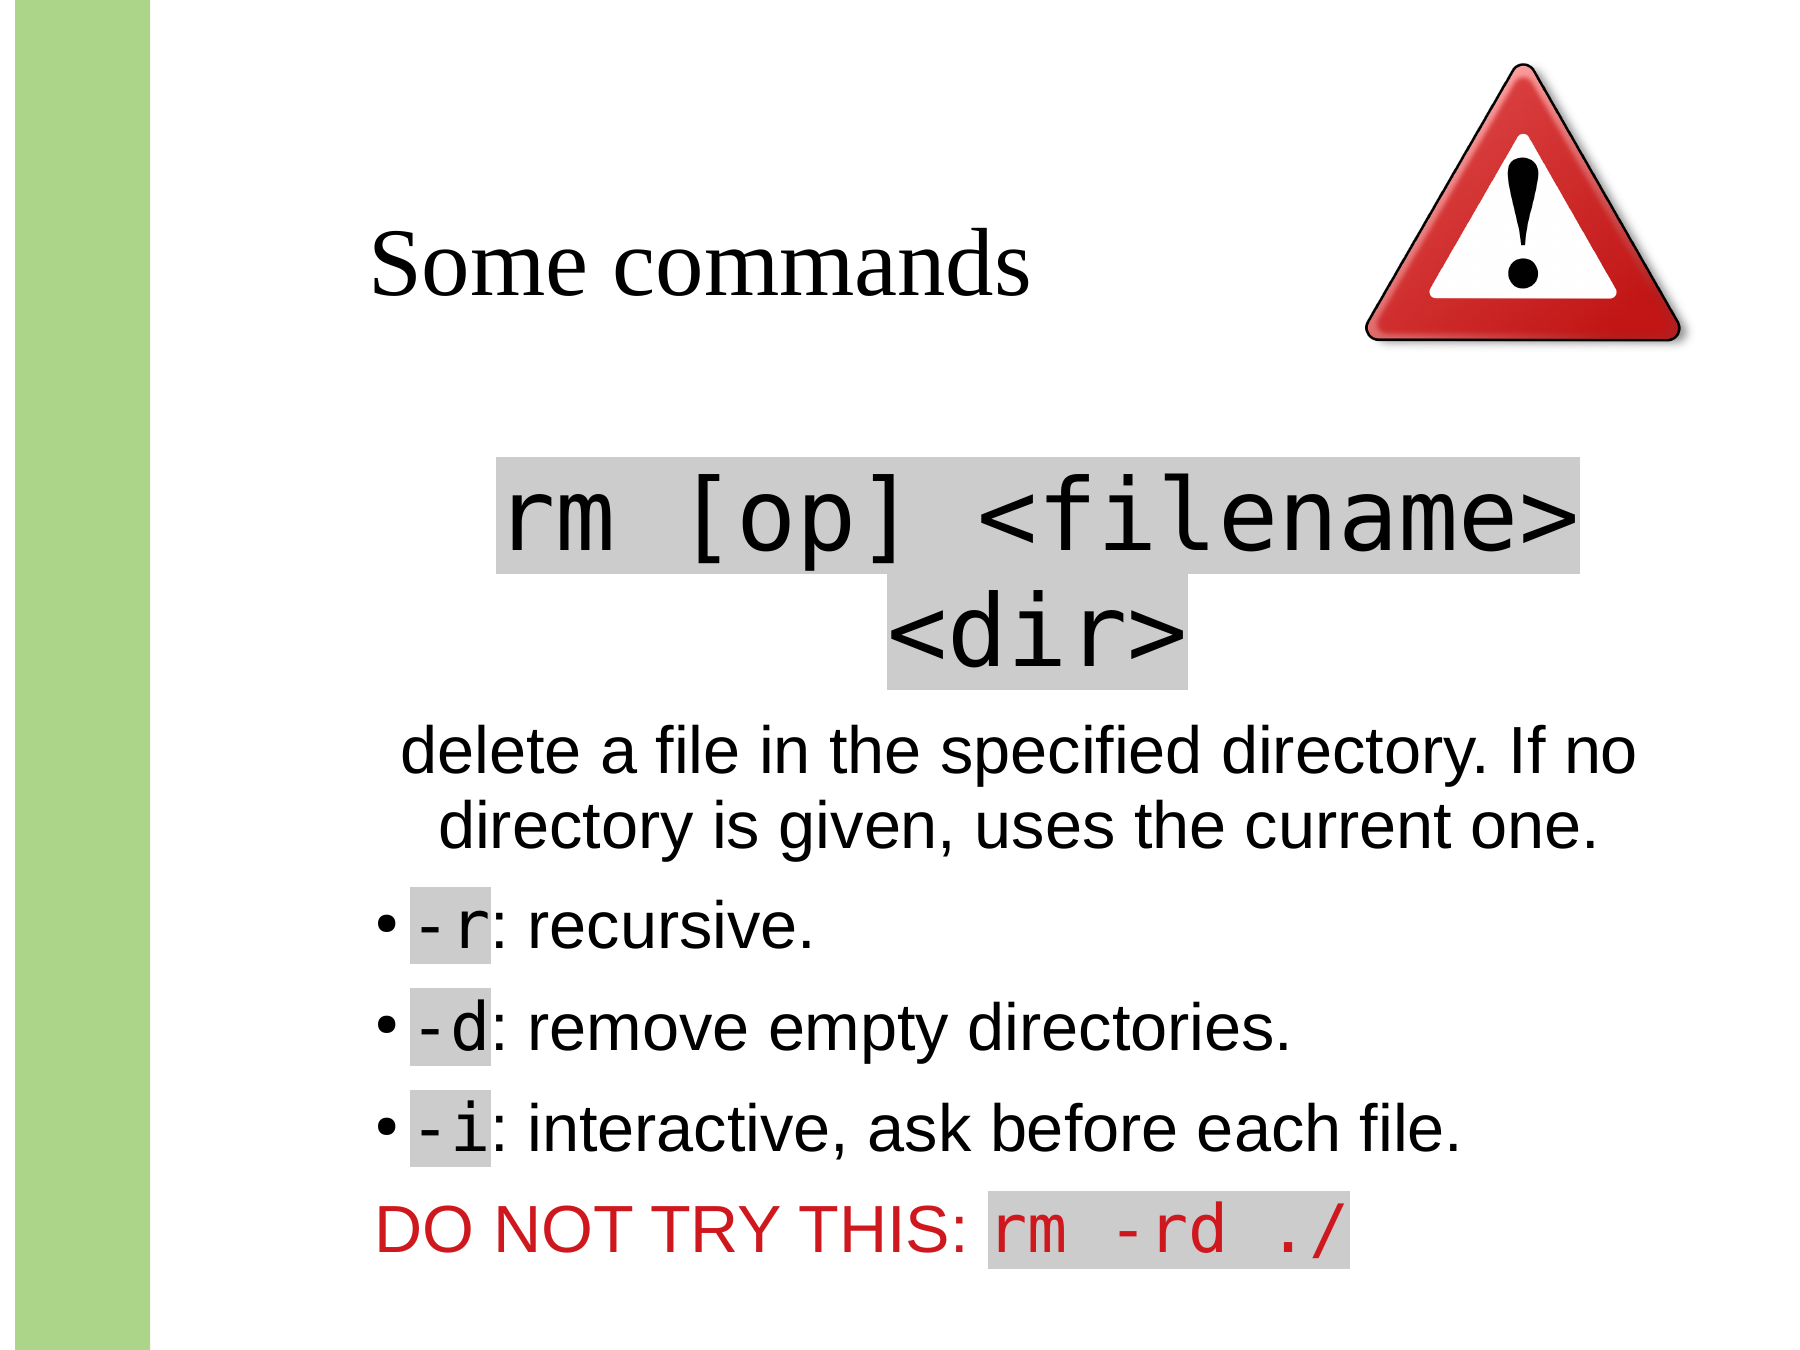

# Some commands
rm [op] <filename> <dir>
delete a file in the specified directory. If no directory is given, uses the current one.
-r: recursive.
-d: remove empty directories.
-i: interactive, ask before each file.
DO NOT TRY THIS: rm -rd ./